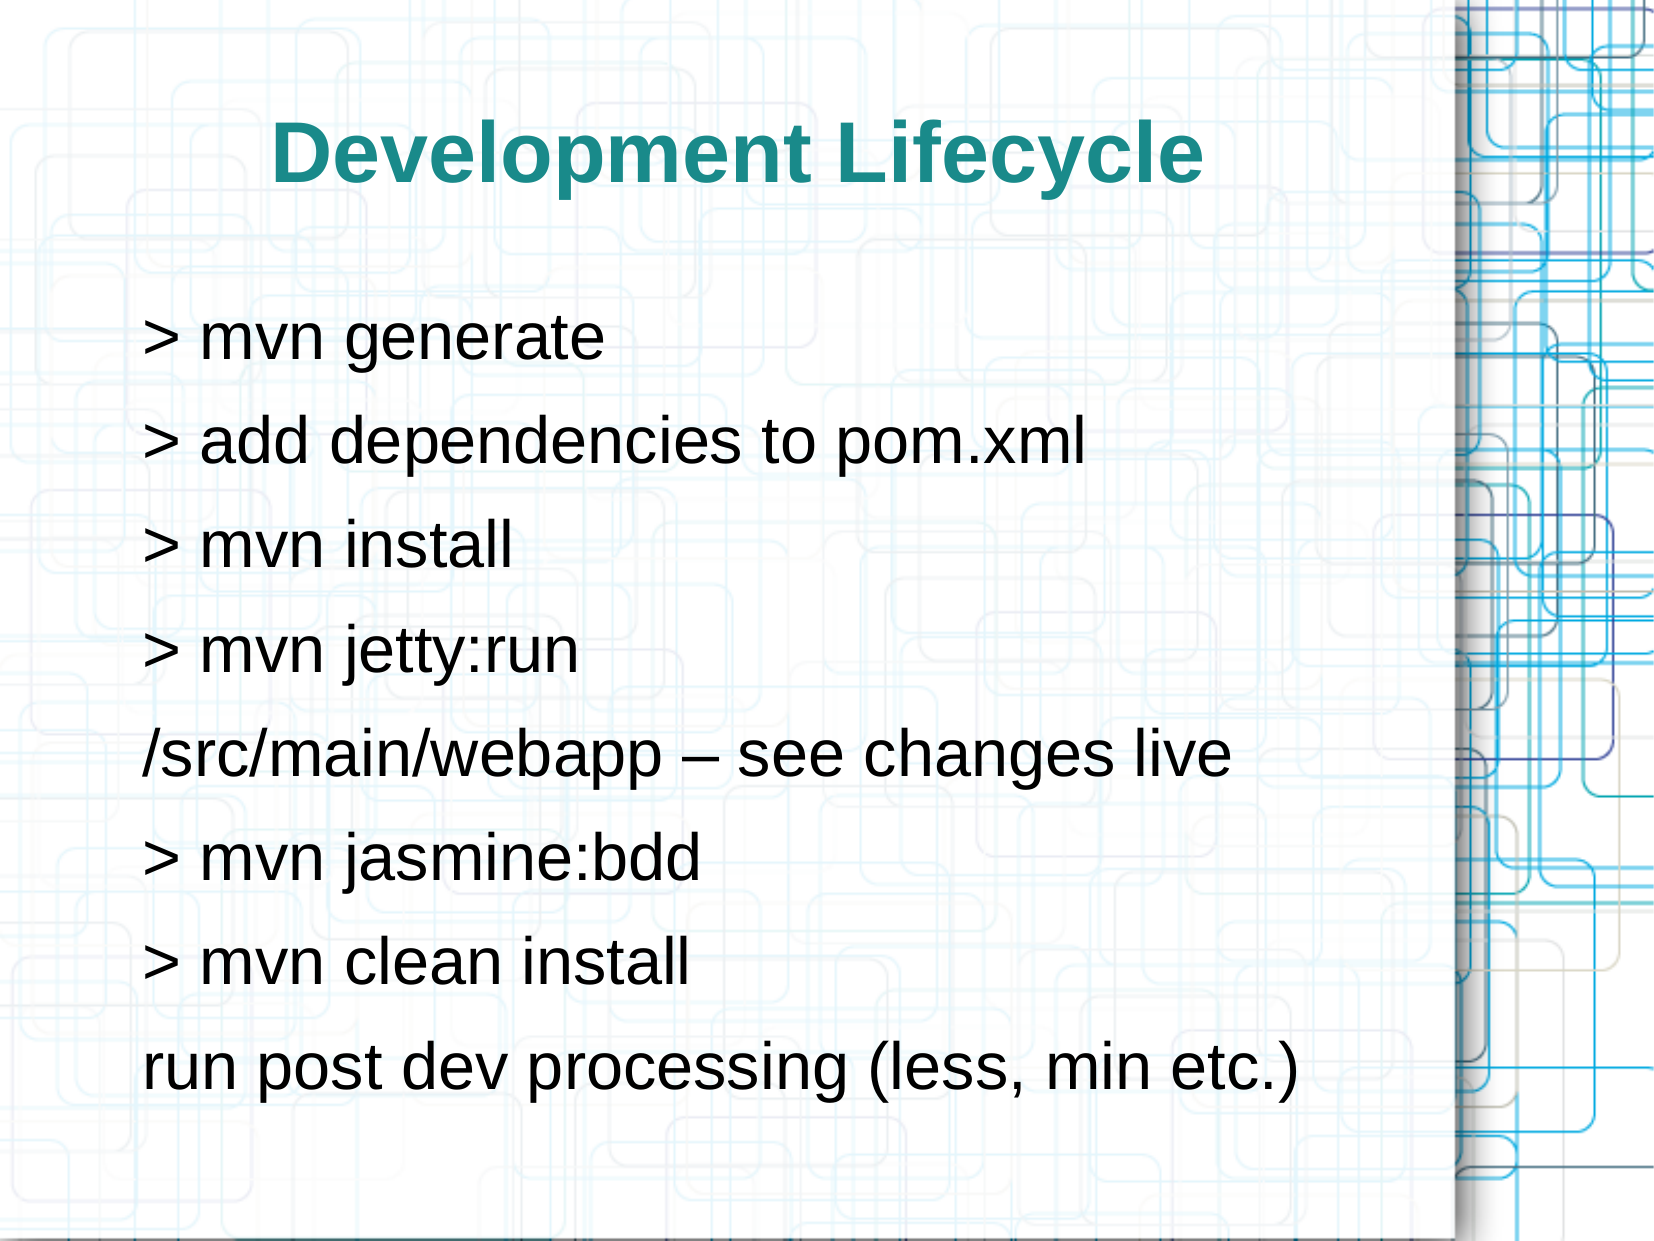

# Development Lifecycle
> mvn generate
> add dependencies to pom.xml
> mvn install
> mvn jetty:run
/src/main/webapp – see changes live
> mvn jasmine:bdd
> mvn clean install
run post dev processing (less, min etc.)